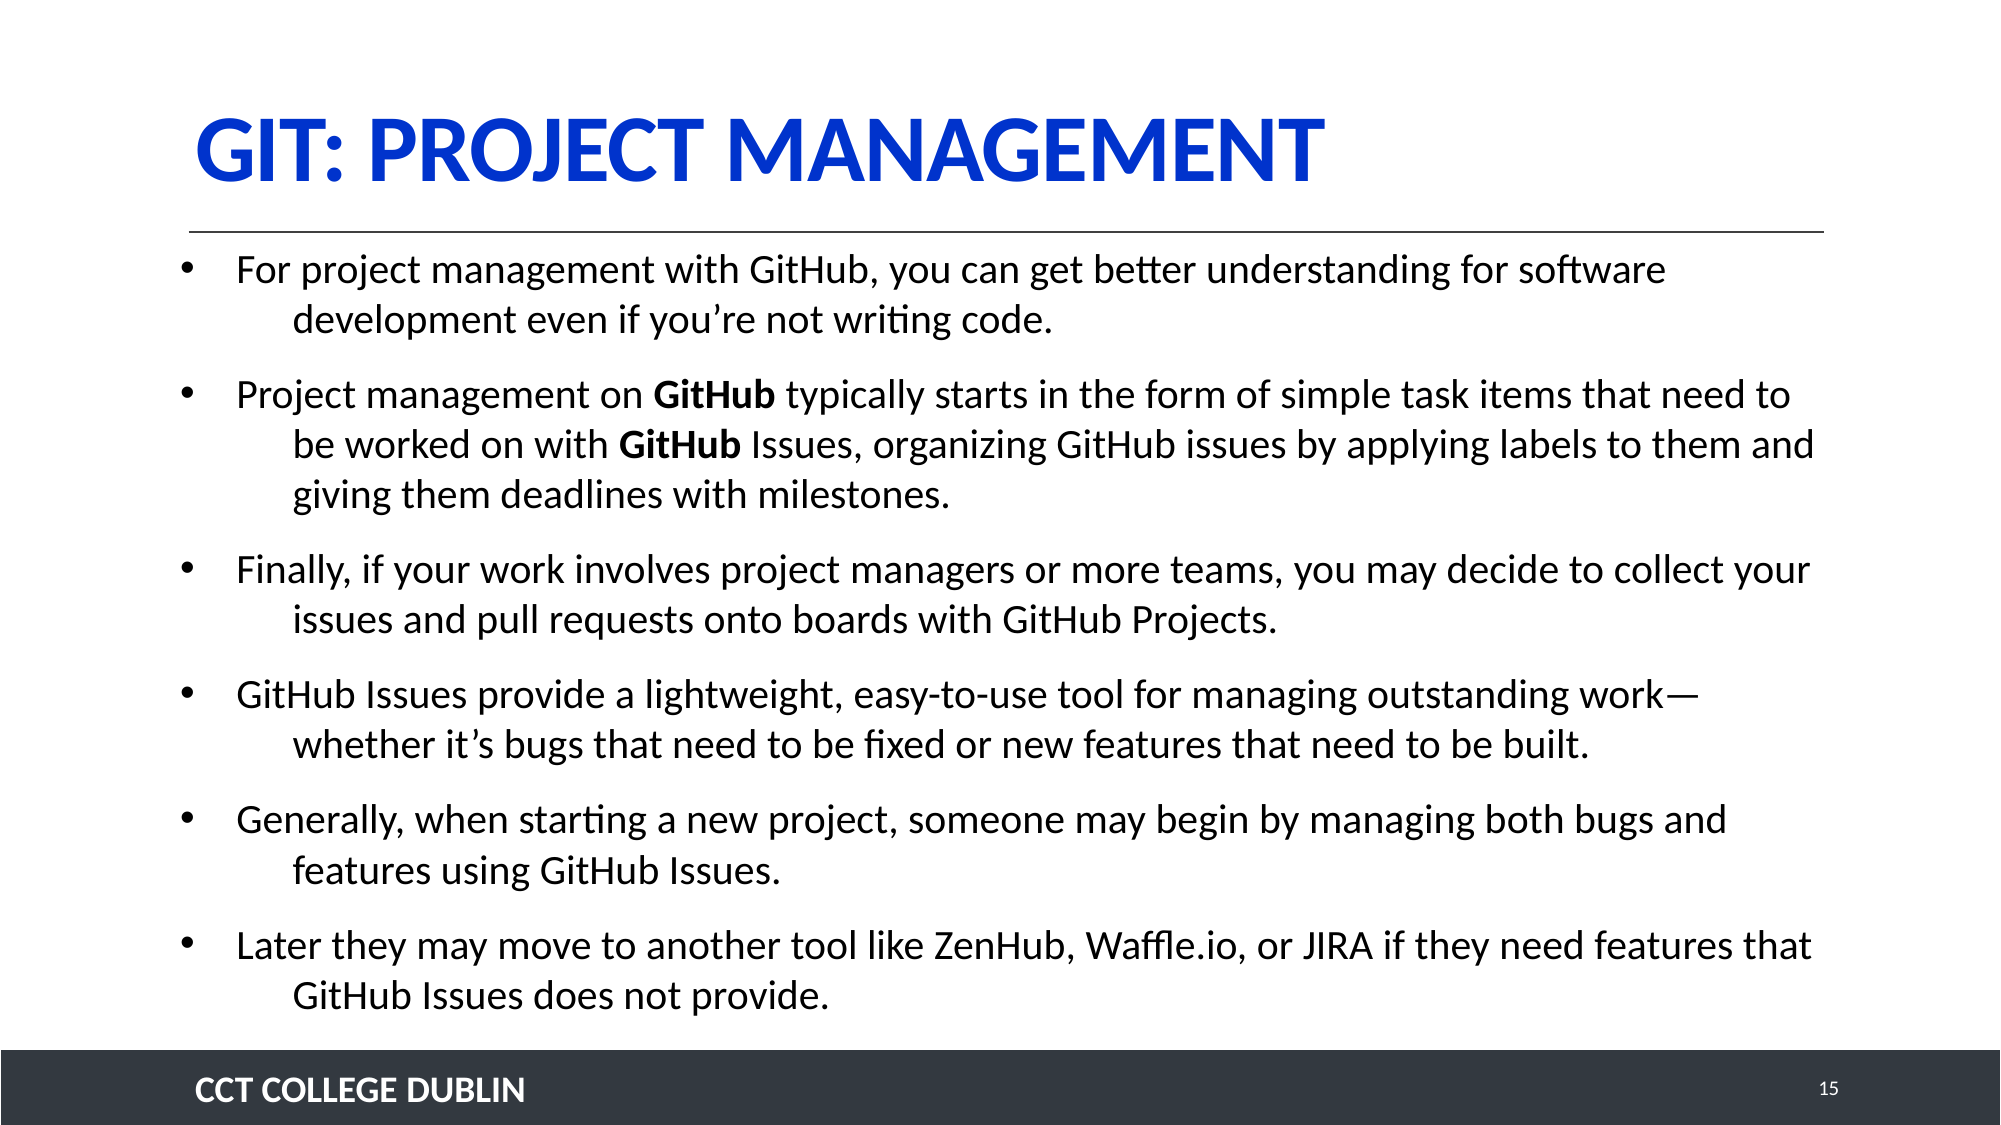

# GIT: PROJECT MANAGEMENT
For project management with GitHub, you can get better understanding for software development even if you’re not writing code.
Project management on GitHub typically starts in the form of simple task items that need to be worked on with GitHub Issues, organizing GitHub issues by applying labels to them and giving them deadlines with milestones.
Finally, if your work involves project managers or more teams, you may decide to collect your issues and pull requests onto boards with GitHub Projects.
GitHub Issues provide a lightweight, easy-to-use tool for managing outstanding work—whether it’s bugs that need to be fixed or new features that need to be built.
Generally, when starting a new project, someone may begin by managing both bugs and features using GitHub Issues.
Later they may move to another tool like ZenHub, Waffle.io, or JIRA if they need features that GitHub Issues does not provide.
CCT COLLEGE DUBLIN
15